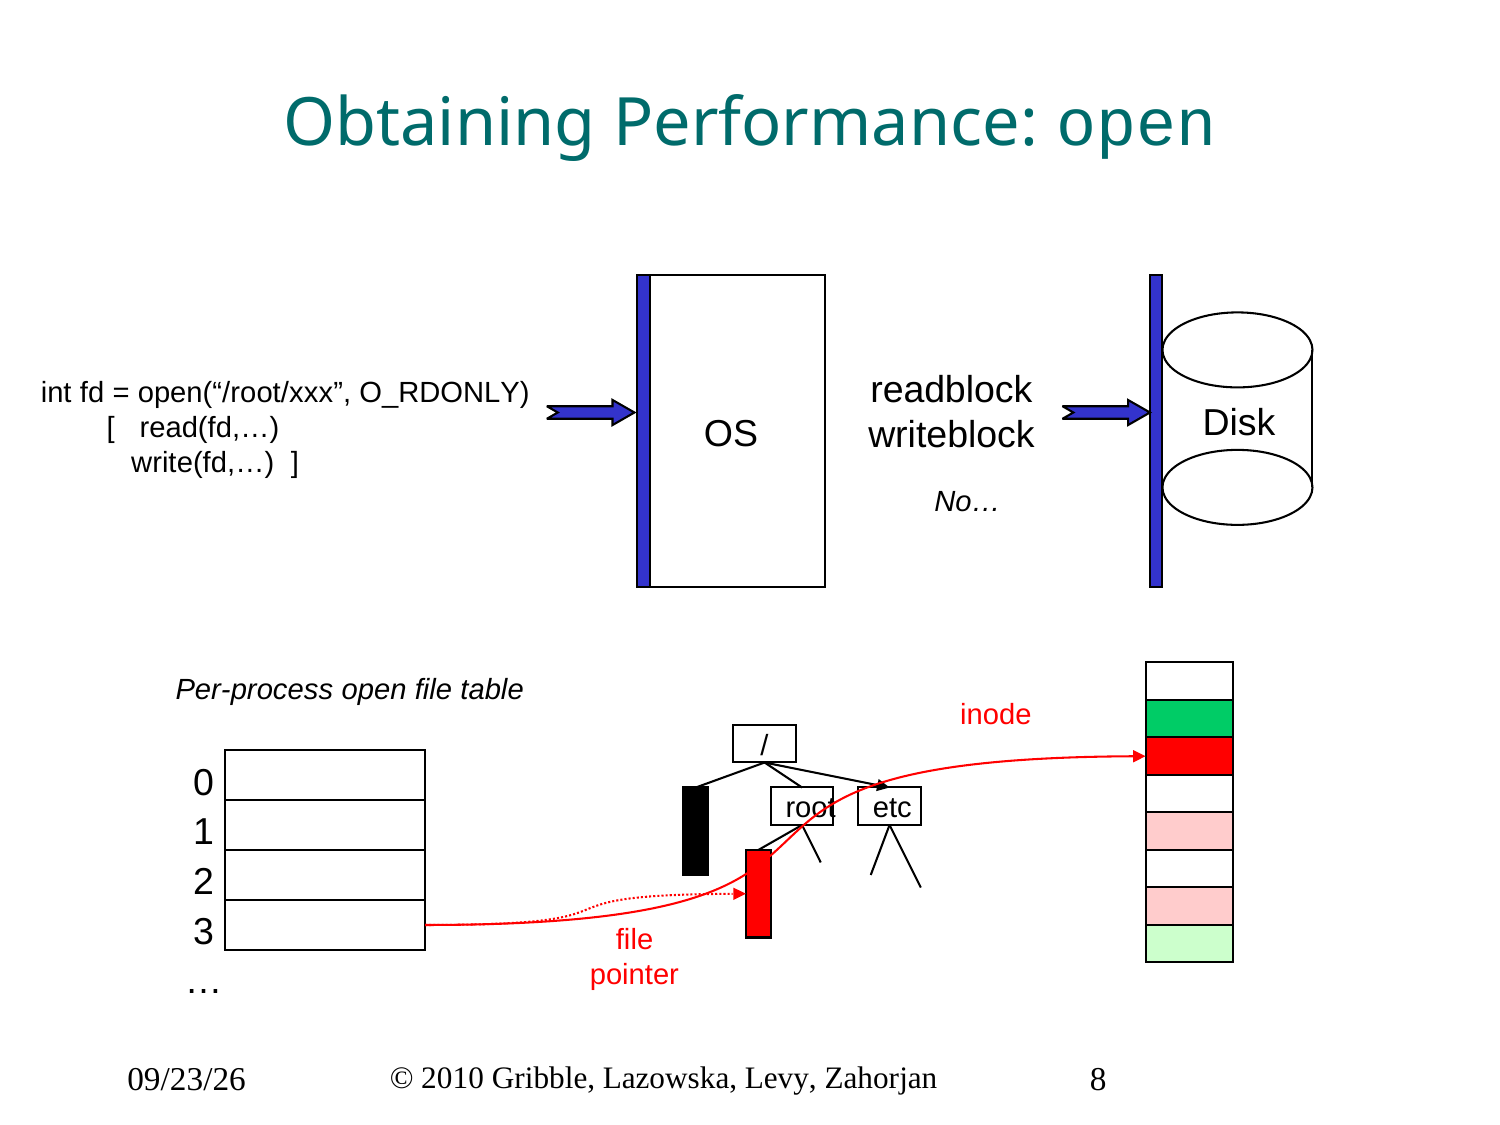

# Obtaining Performance: open
OS
Disk
readblock
writeblock
int fd = open(“/root/xxx”, O_RDONLY)
 [ read(fd,…)
 write(fd,…) ]
No…
Per-process open file table
inode
/
0
1
2
3
…
root
etc
file
pointer
8